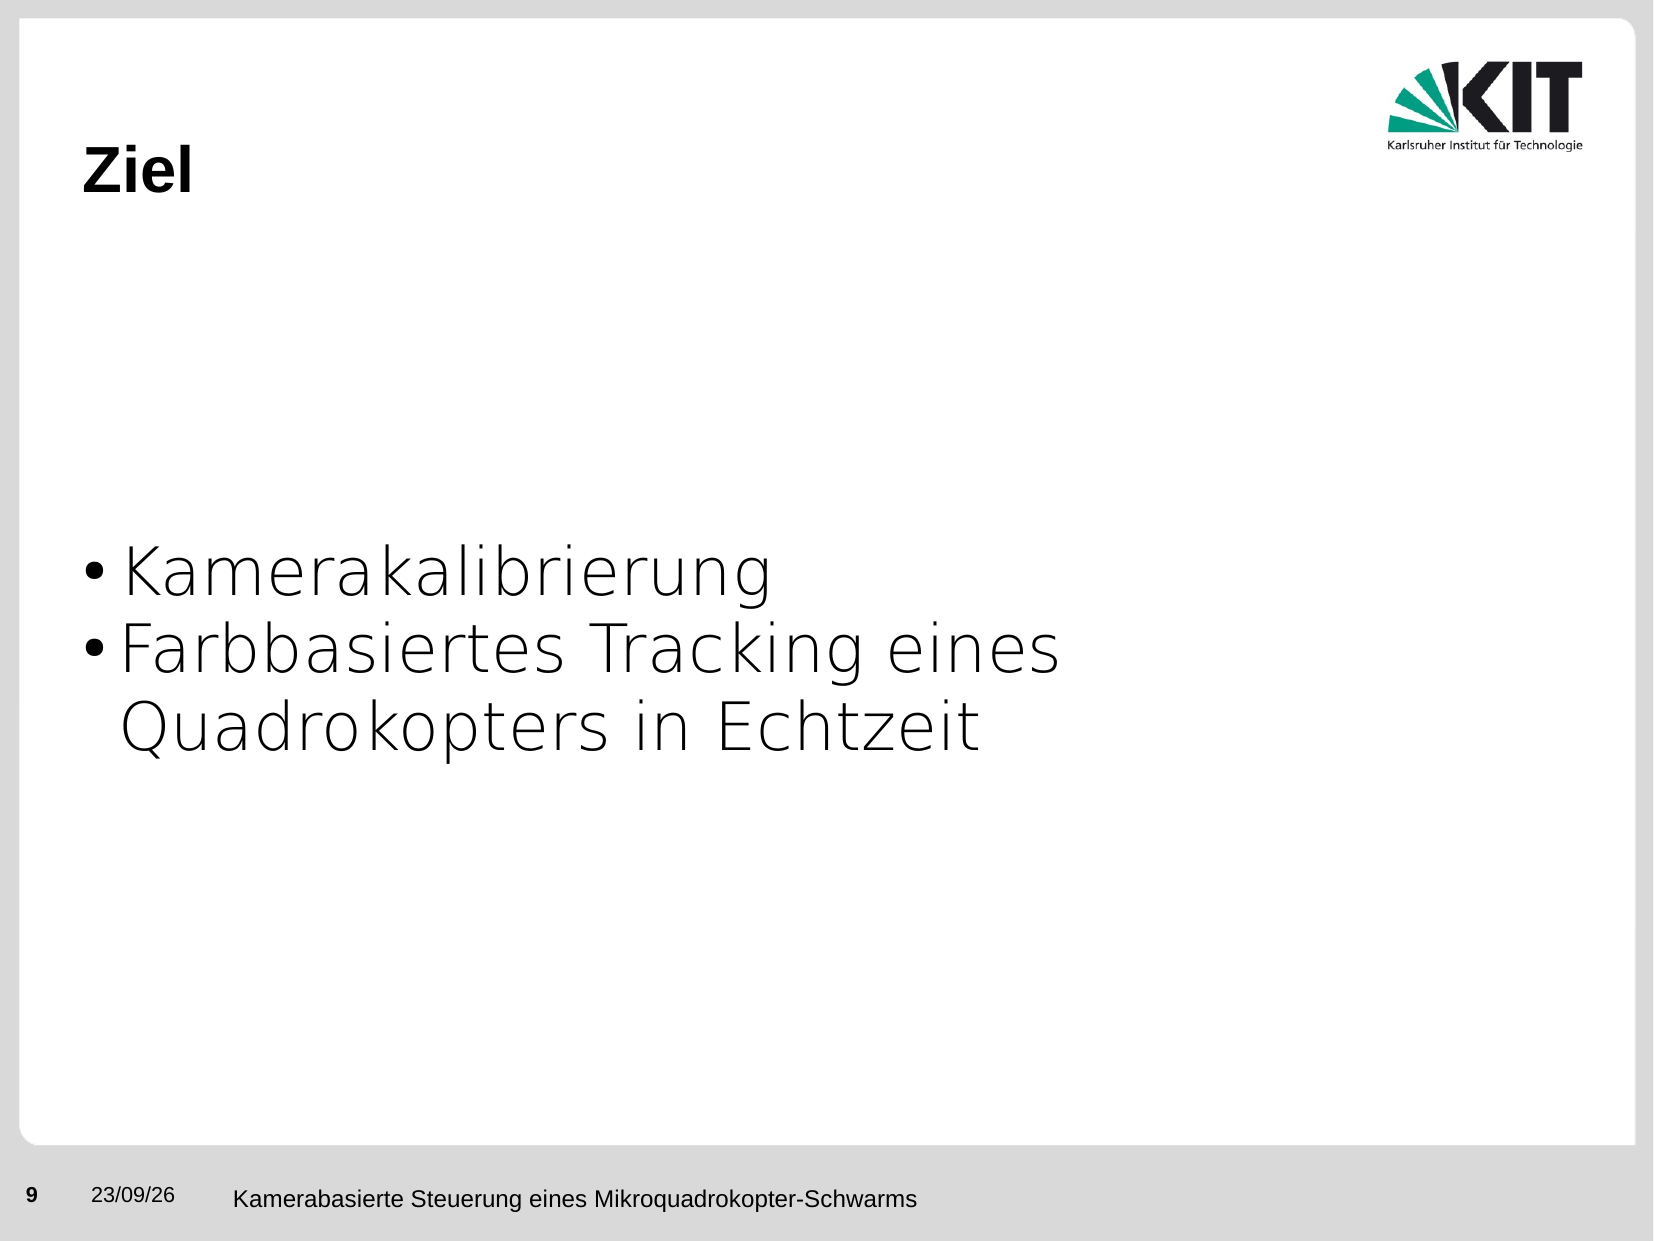

# Ziel
Kamerakalibrierung
Farbbasiertes Tracking eines Quadrokopters in Echtzeit